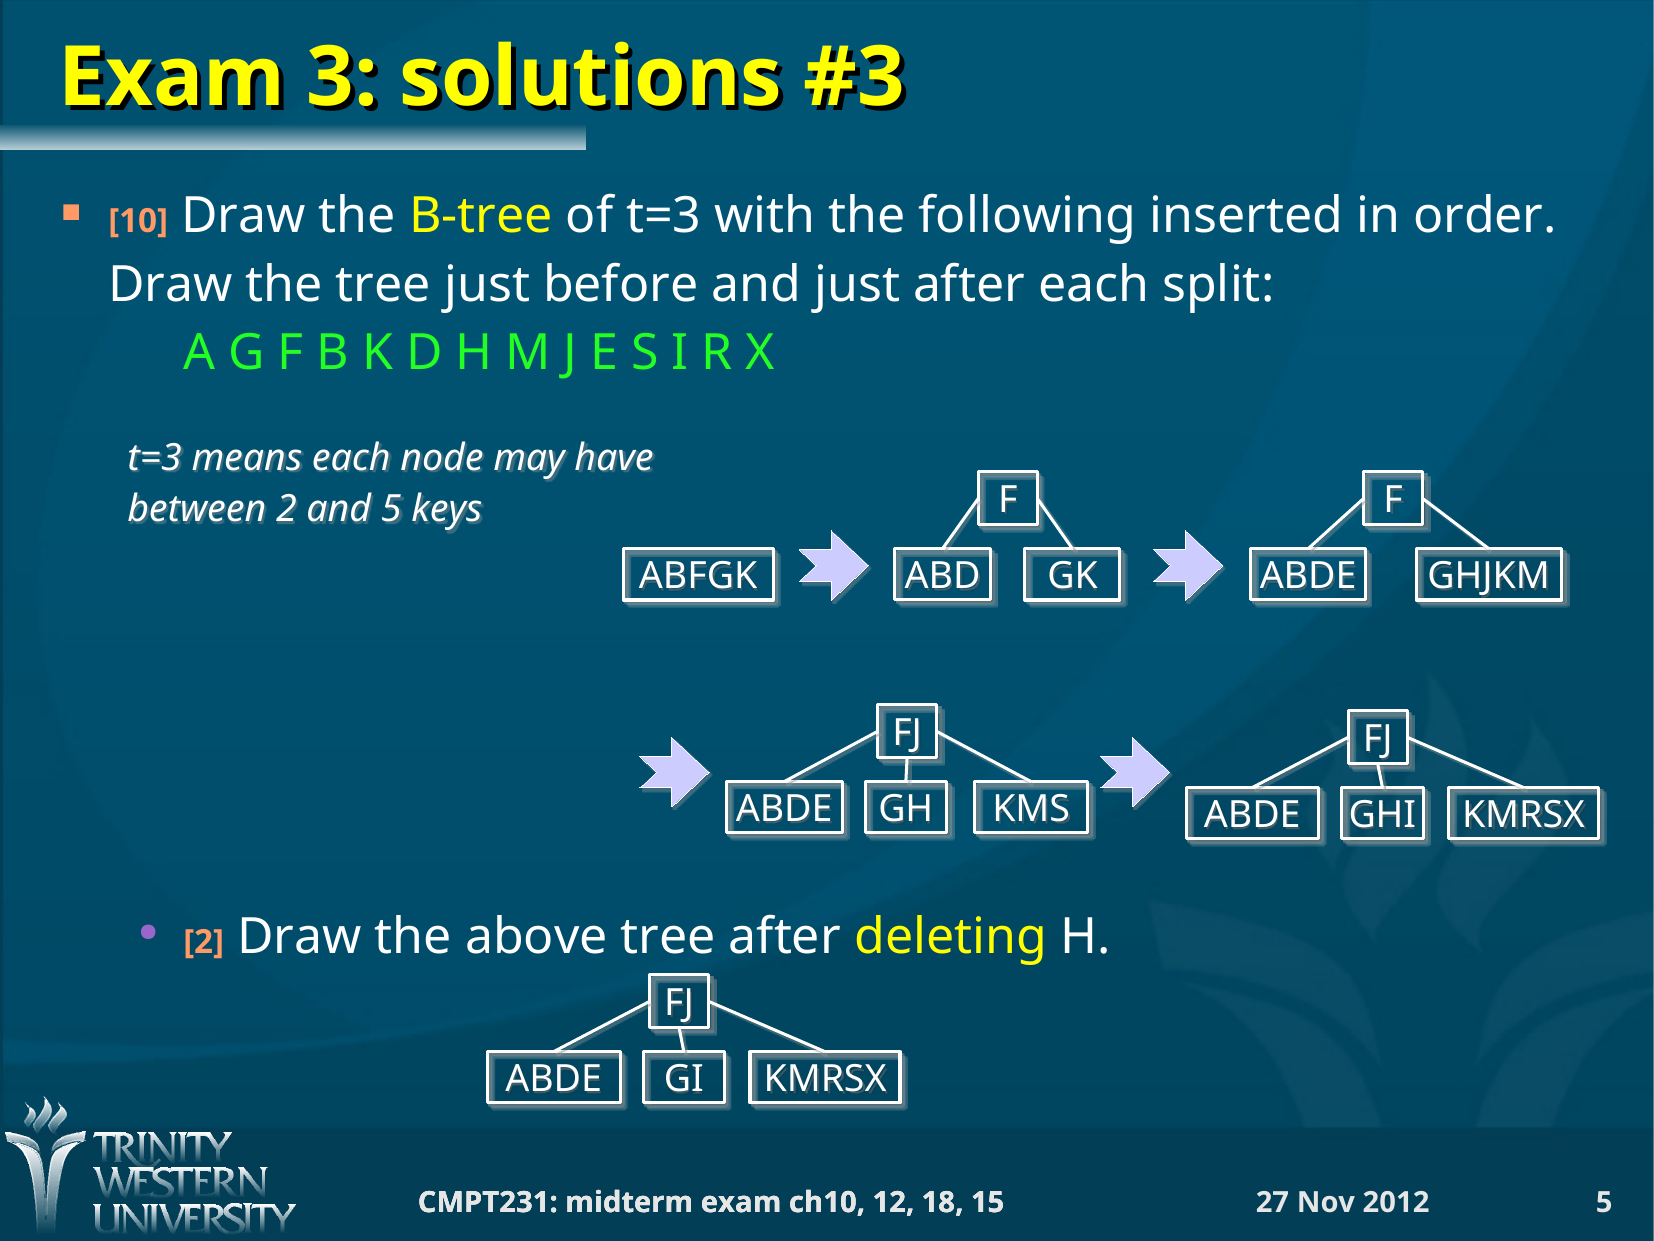

# Exam 3: solutions #3
[10] Draw the B-tree of t=3 with the following inserted in order. Draw the tree just before and just after each split:
	A G F B K D H M J E S I R X
t=3 means each node may have
between 2 and 5 keys
F
F
ABFGK
ABD
ABDE
GK
GHJKM
FJ
FJ
ABDE
GH
KMS
ABDE
GHI
KMRSX
[2] Draw the above tree after deleting H.
FJ
ABDE
GI
KMRSX
CMPT231: midterm exam ch10, 12, 18, 15
27 Nov 2012
5